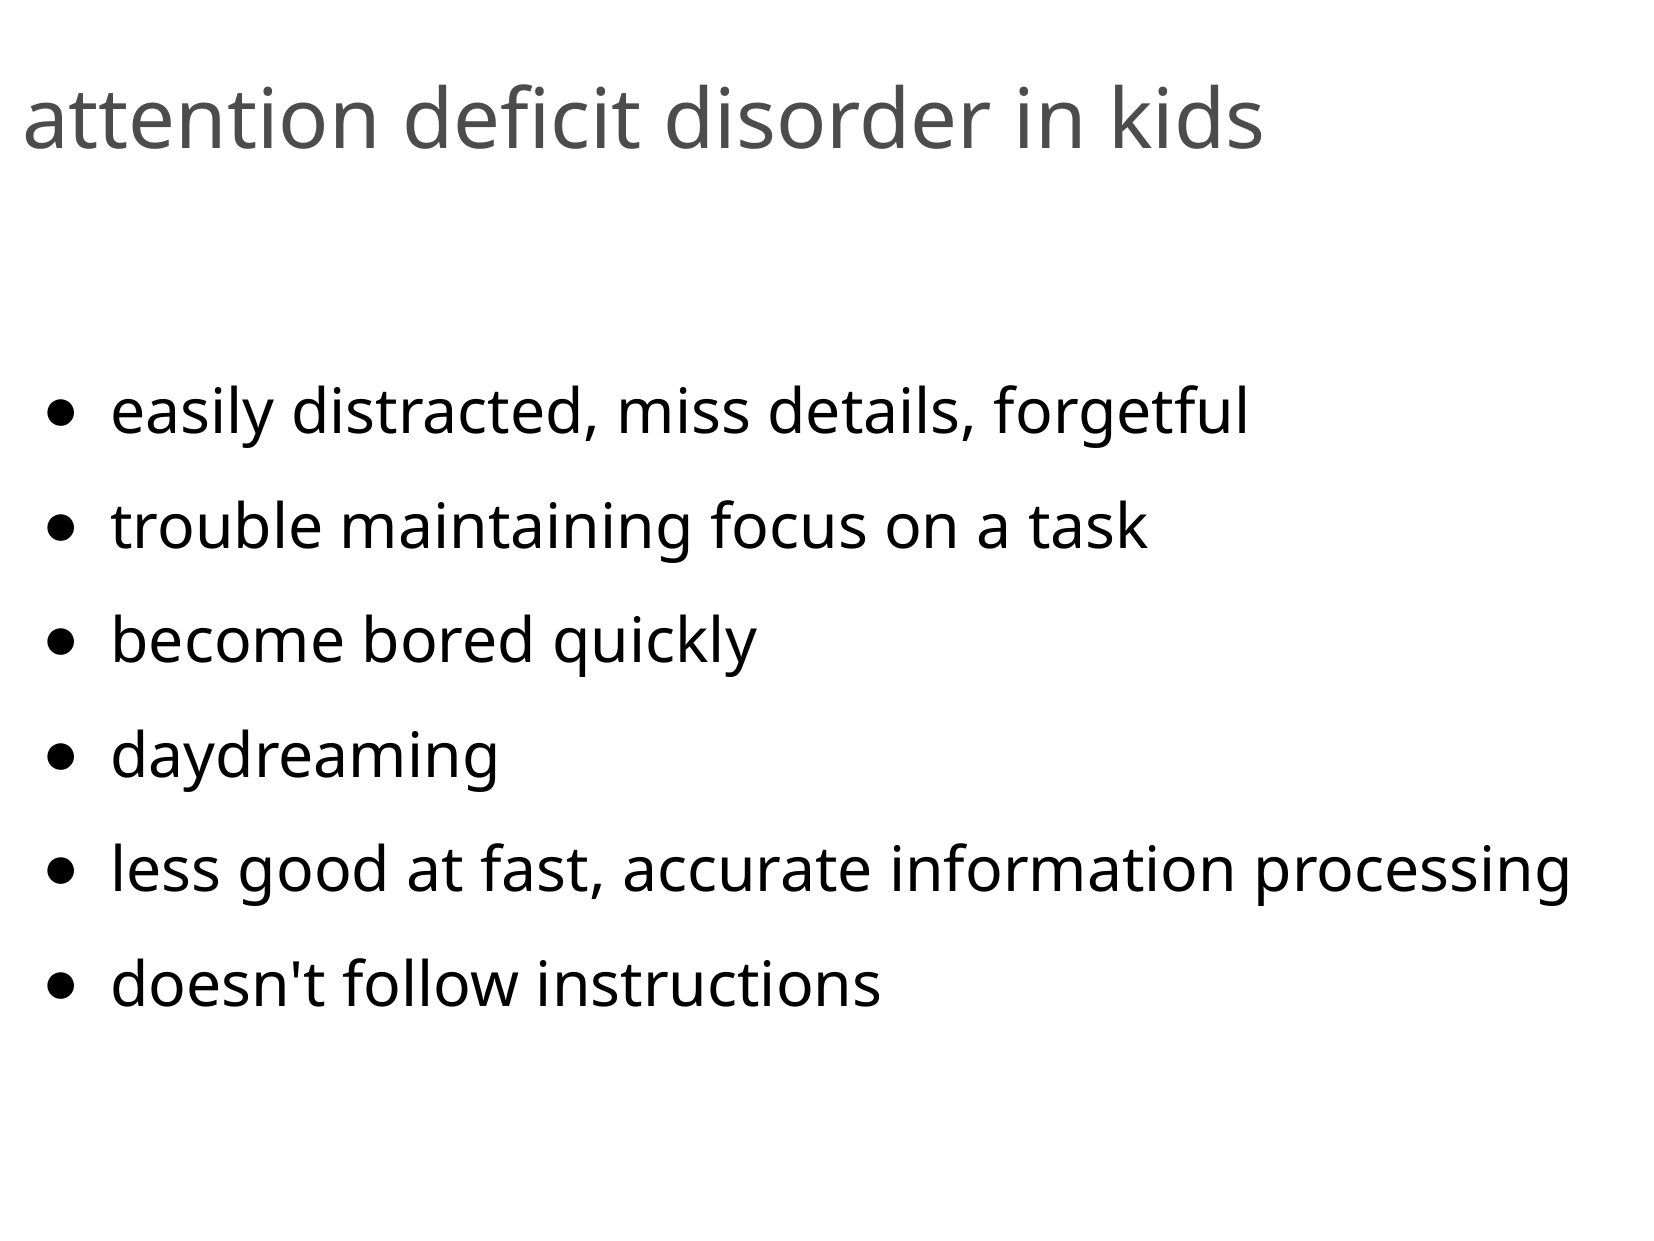

# attention deficit disorder in kids
easily distracted, miss details, forgetful
trouble maintaining focus on a task
become bored quickly
daydreaming
less good at fast, accurate information processing
doesn't follow instructions